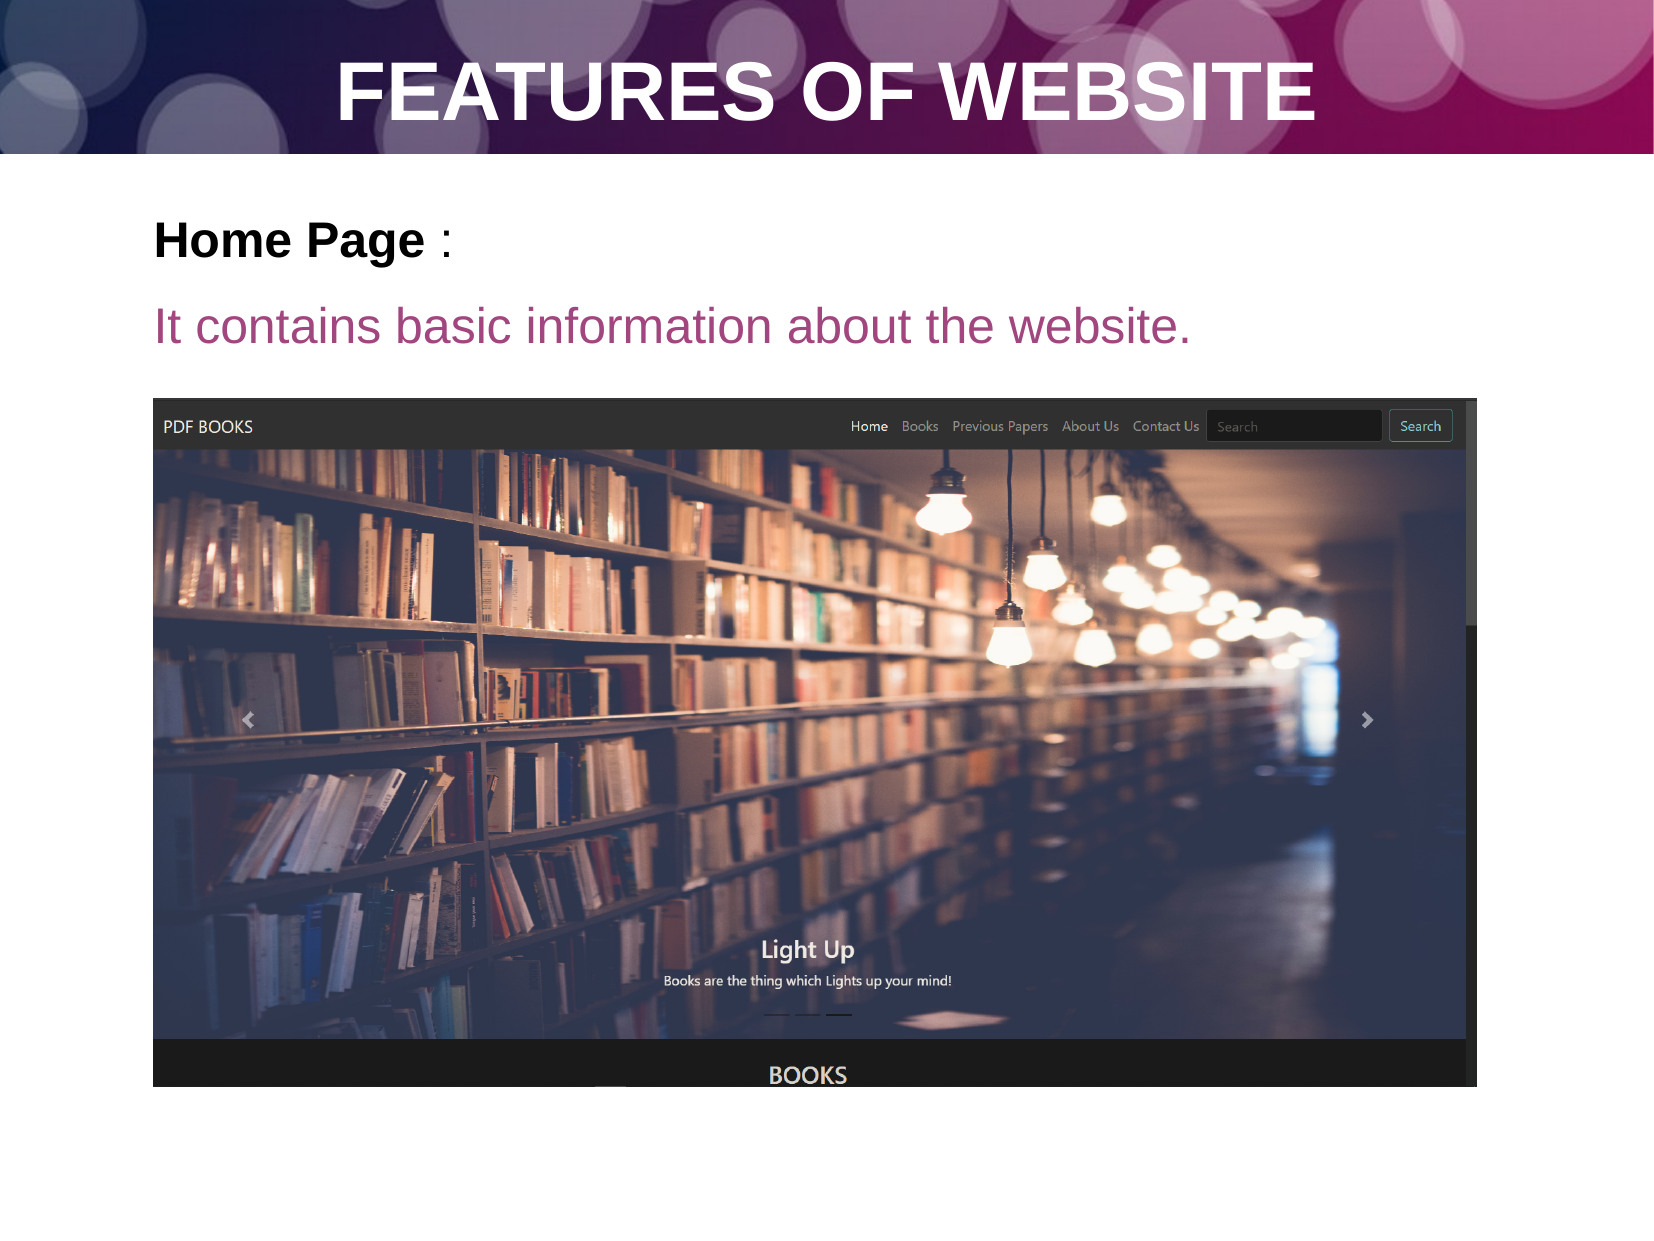

# FEATURES OF WEBSITE
Home Page :
It contains basic information about the website.